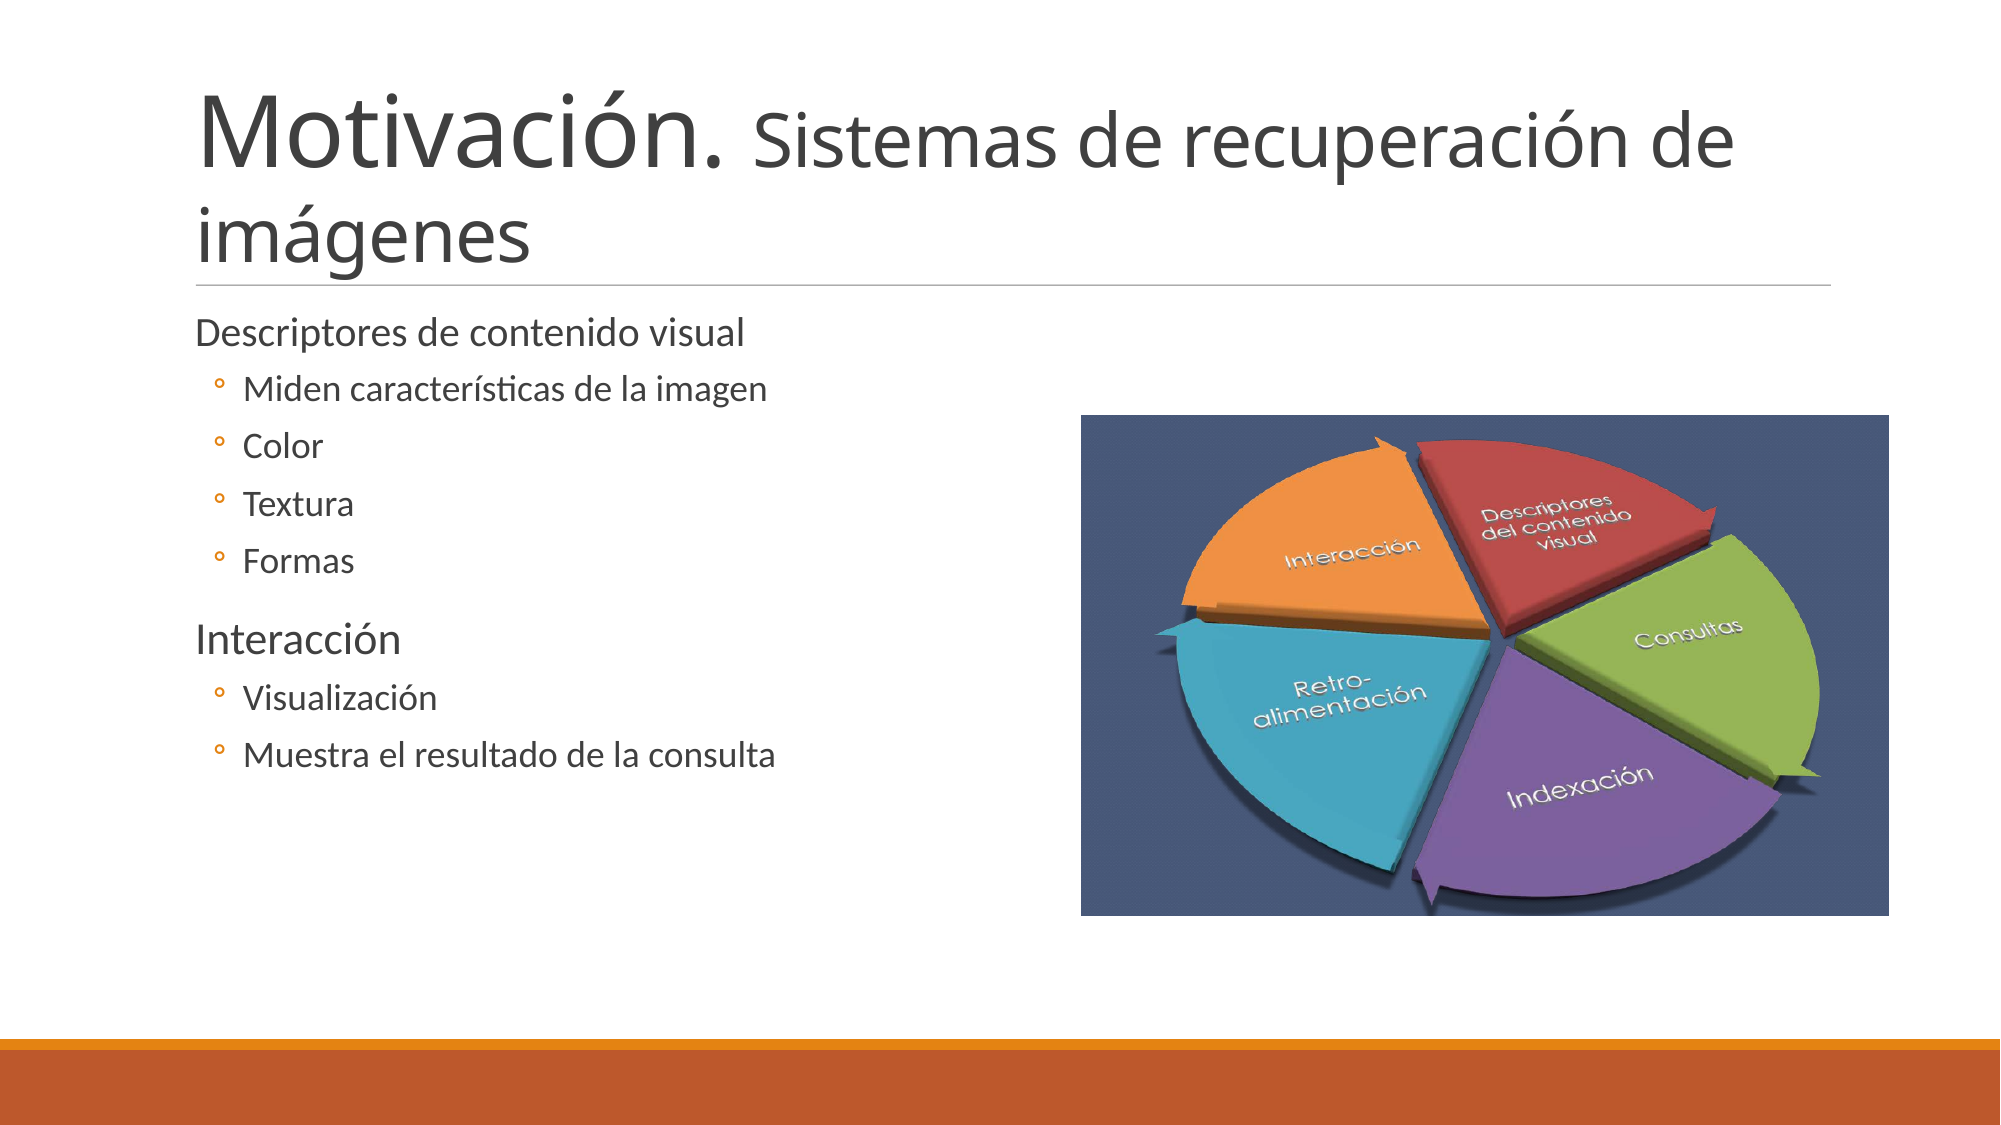

# Motivación. Sistemas de recuperación de imágenes
Descriptores de contenido visual
Miden características de la imagen
Color
Textura
Formas
Interacción
Visualización
Muestra el resultado de la consulta